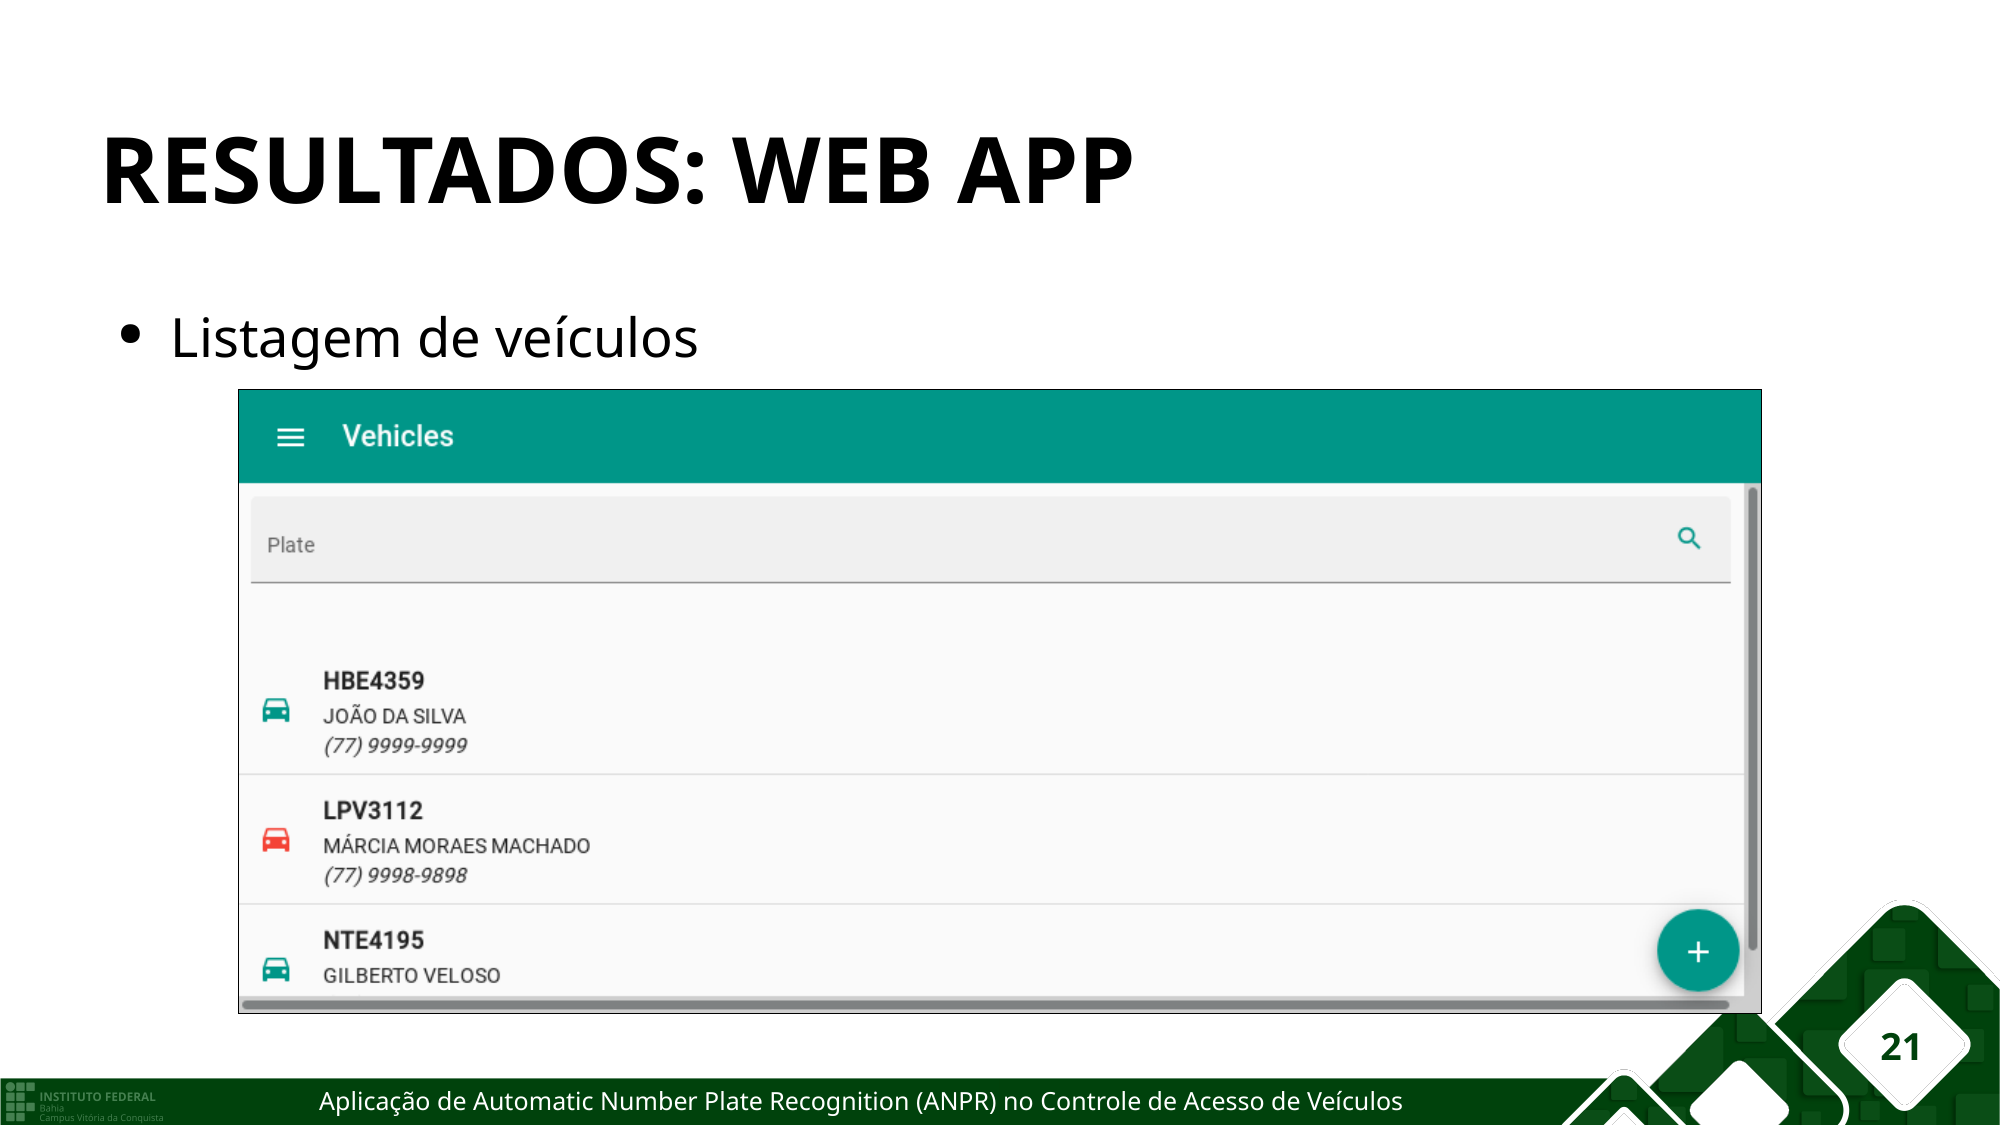

RESULTADOS: WEB APP
# Listagem de veículos